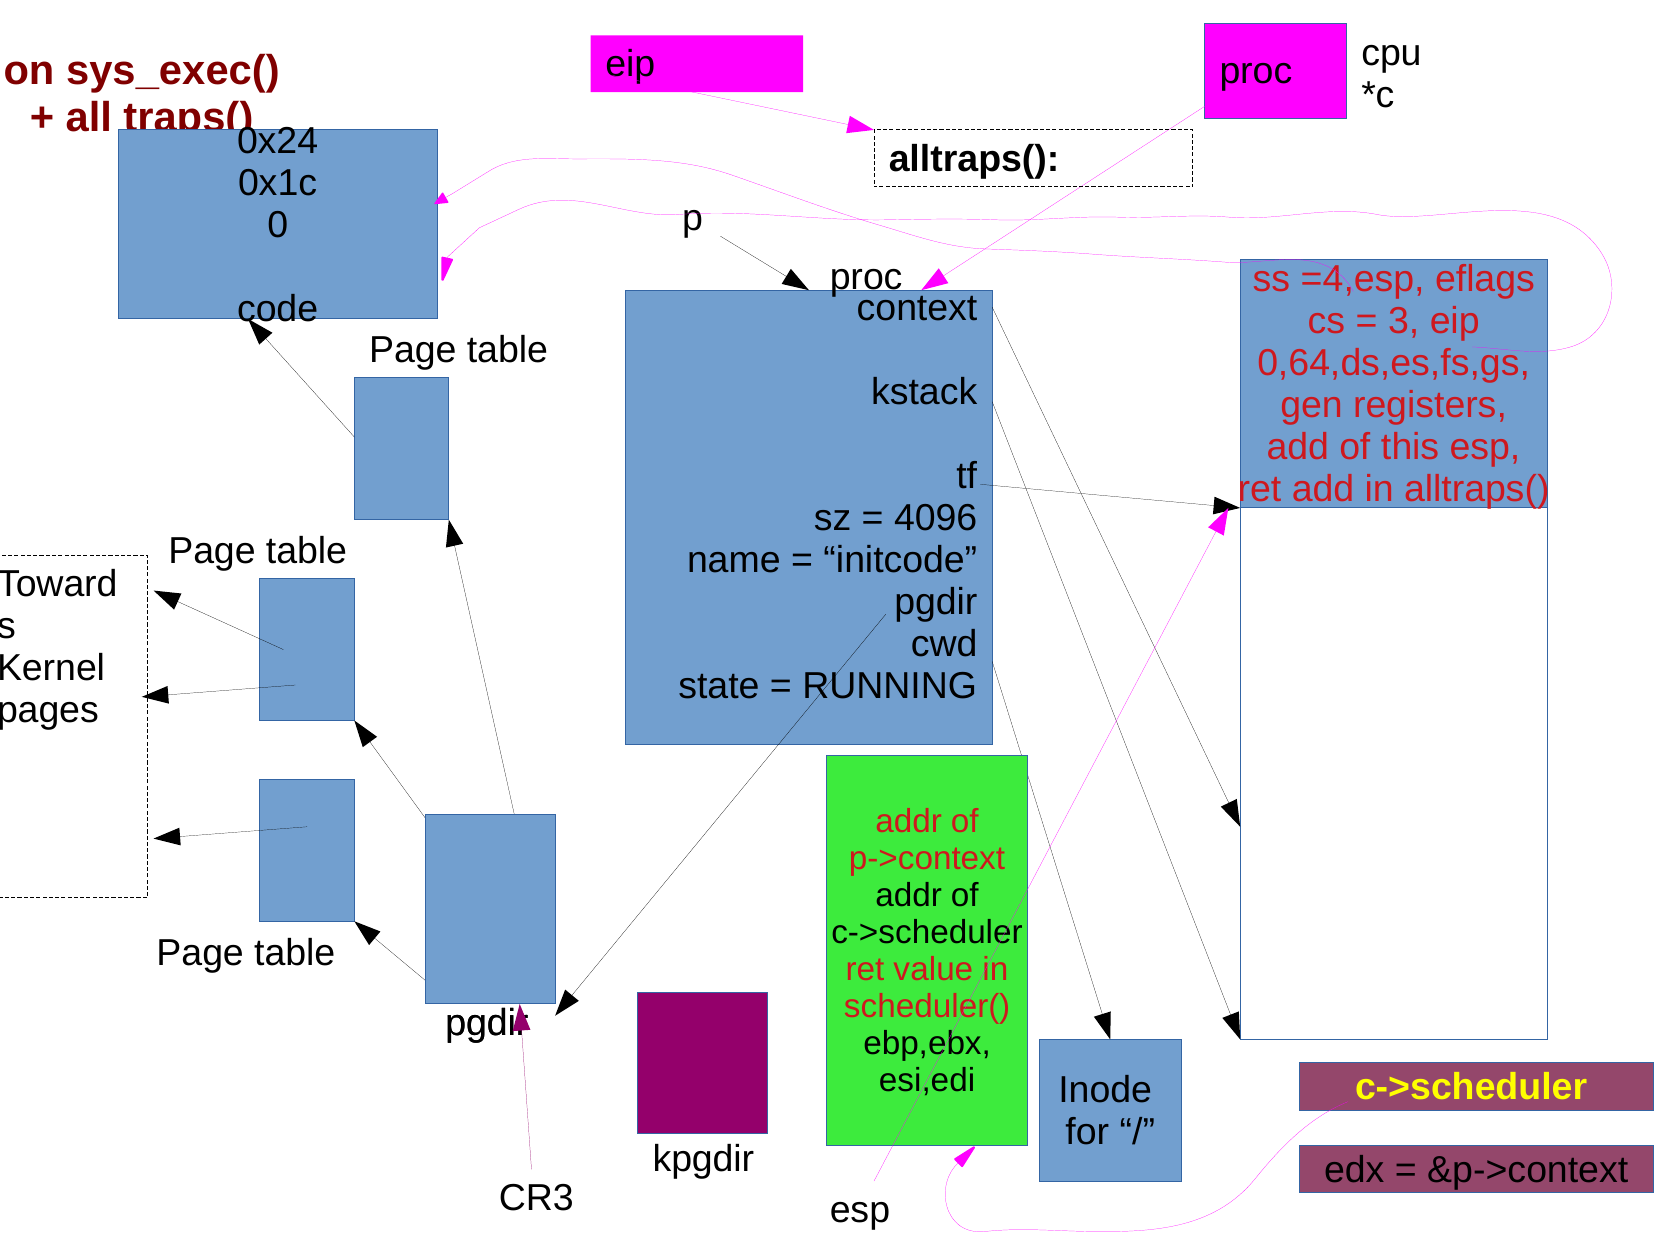

proc
cpu *c
eip
# on sys_exec() + all traps()
0x24
0x1c
0
code
alltraps():
p
proc
ss =4,esp, eflags
cs = 3, eip
0,64,ds,es,fs,gs,
gen registers,
add of this esp,
ret add in alltraps()
context
kstack
tf
sz = 4096
name = “initcode”
pgdir
cwd
state = RUNNING
Page table
Page table
Towards
Kernel
pages
addr of
p->context
addr of
c->scheduler
ret value in
scheduler()
ebp,ebx,
esi,edi
Page table
pgdir
pgdir
Inode
for “/”
c->scheduler
kpgdir
edx = &p->context
CR3
esp